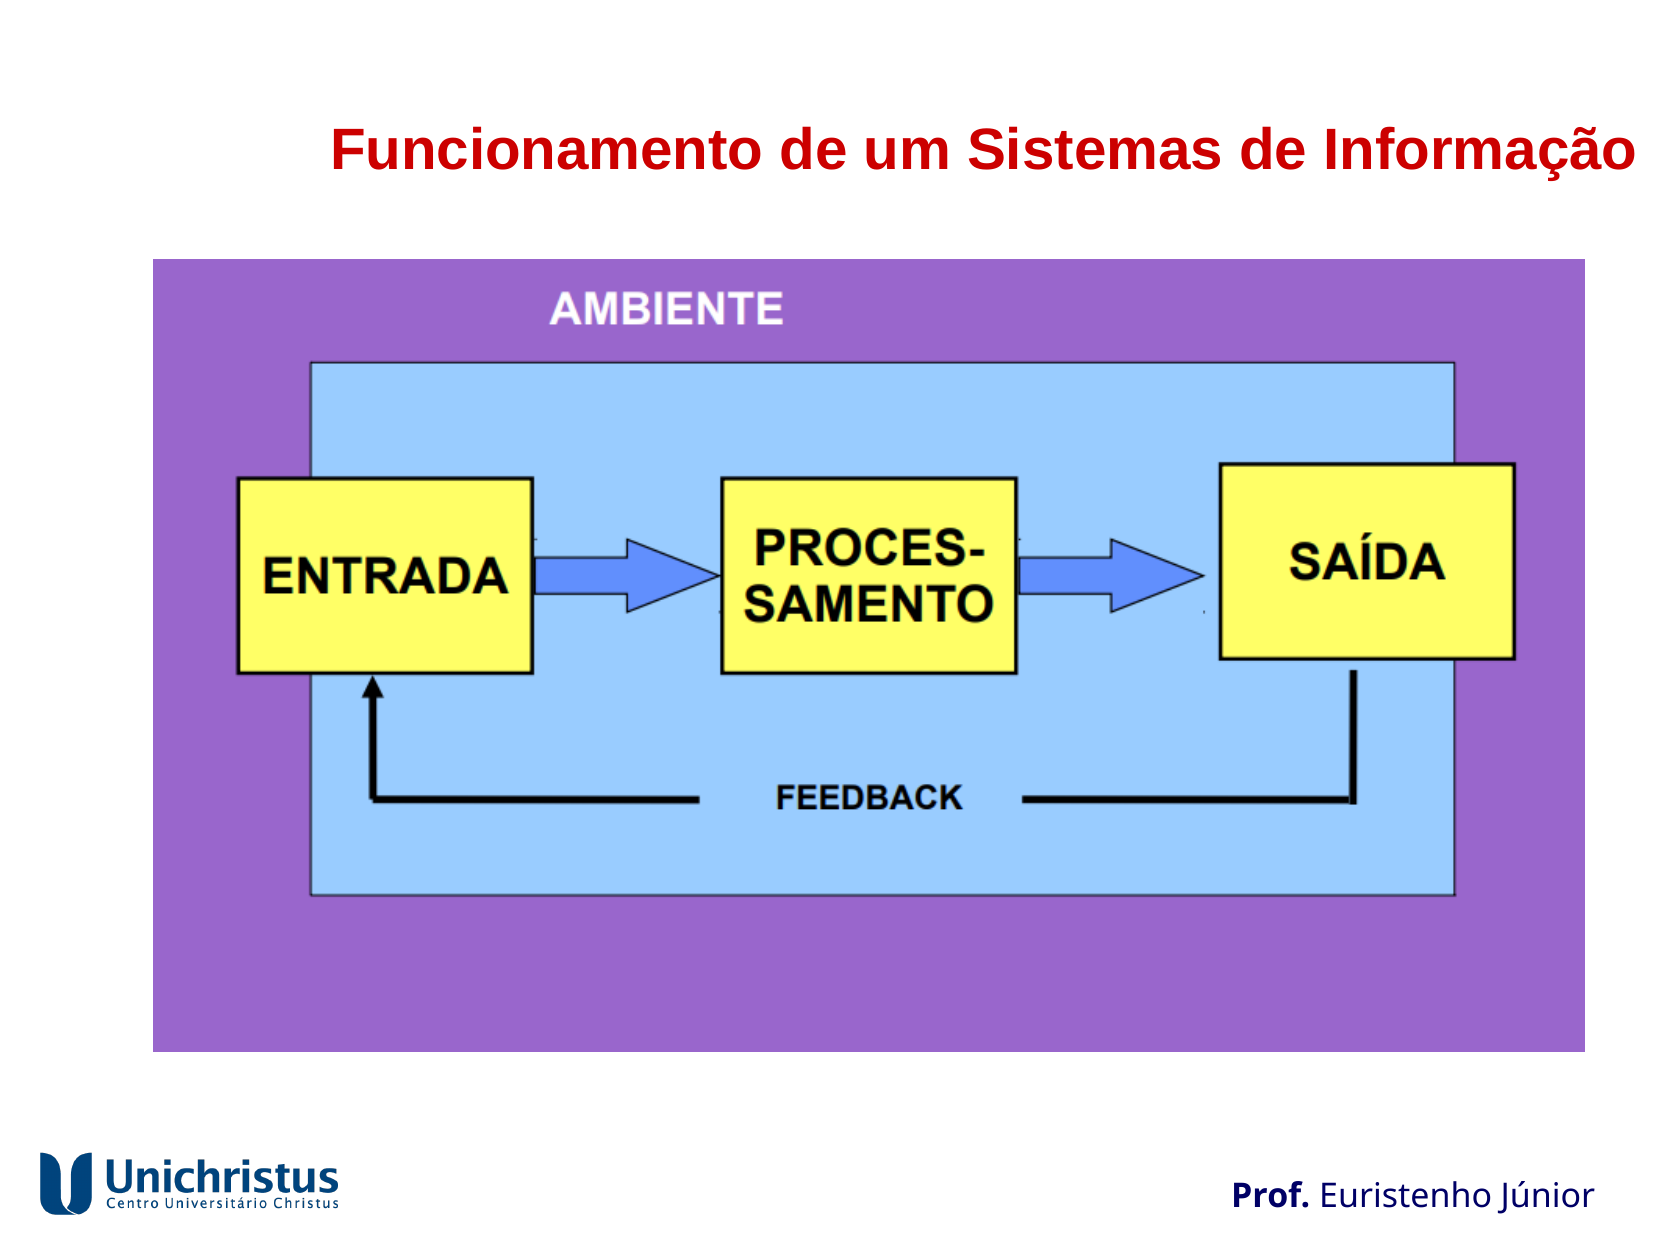

Funcionamento de um Sistemas de Informação
Prof. Euristenho Júnior